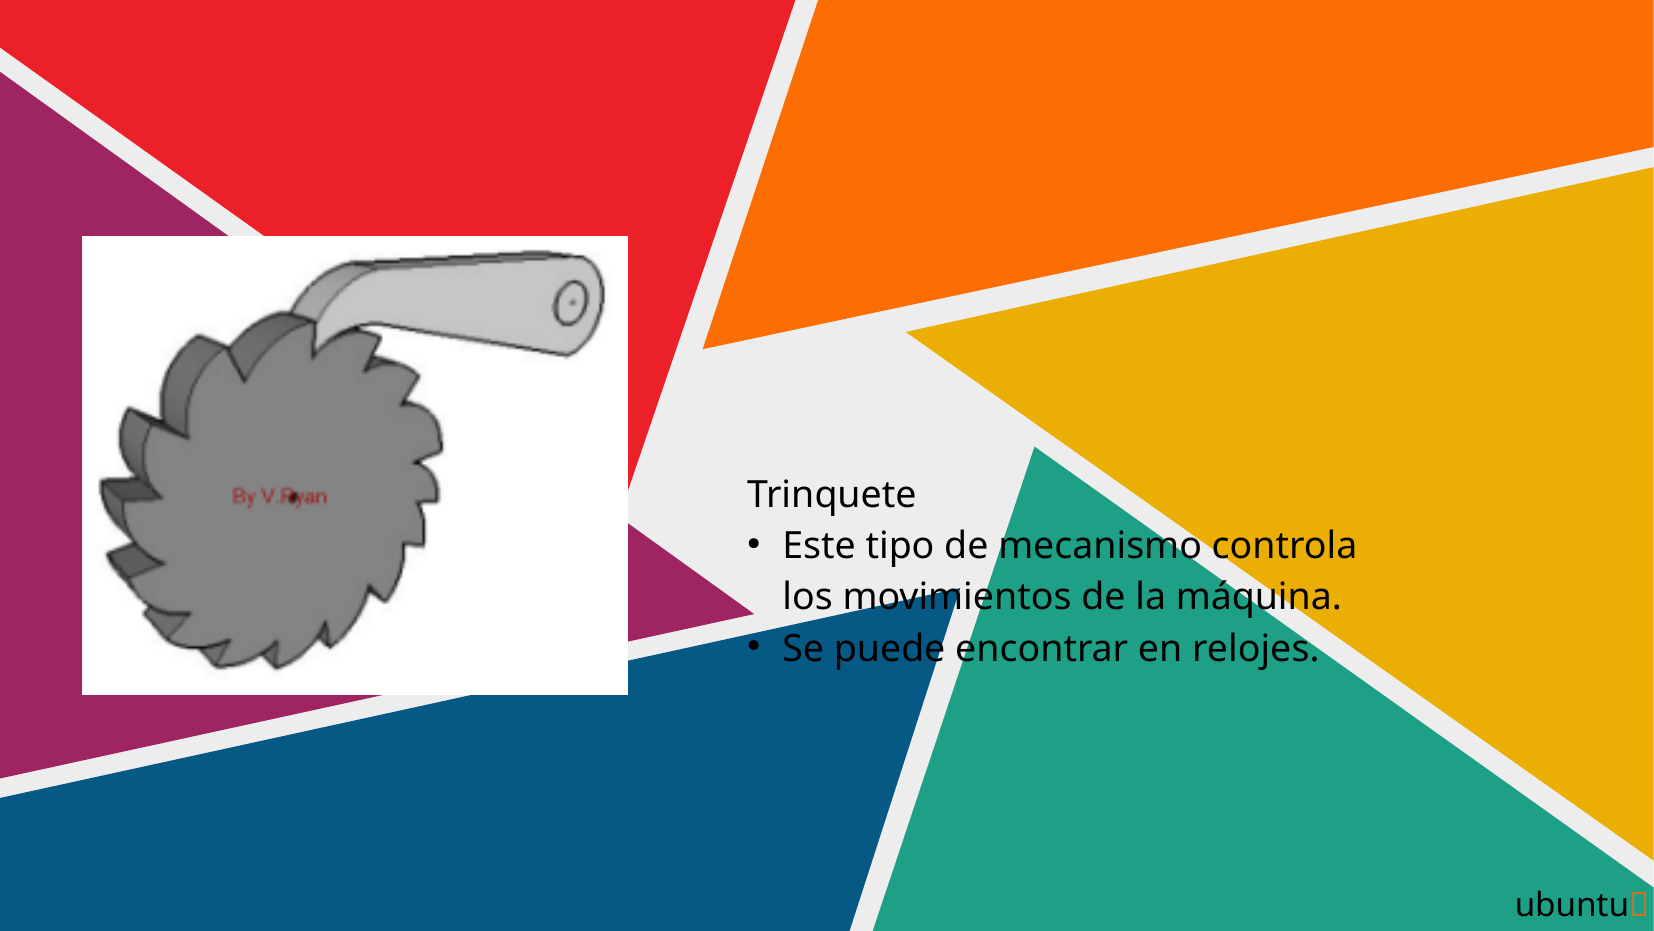

Trinquete
Este tipo de mecanismo controla los movimientos de la máquina.
Se puede encontrar en relojes.
ubuntu